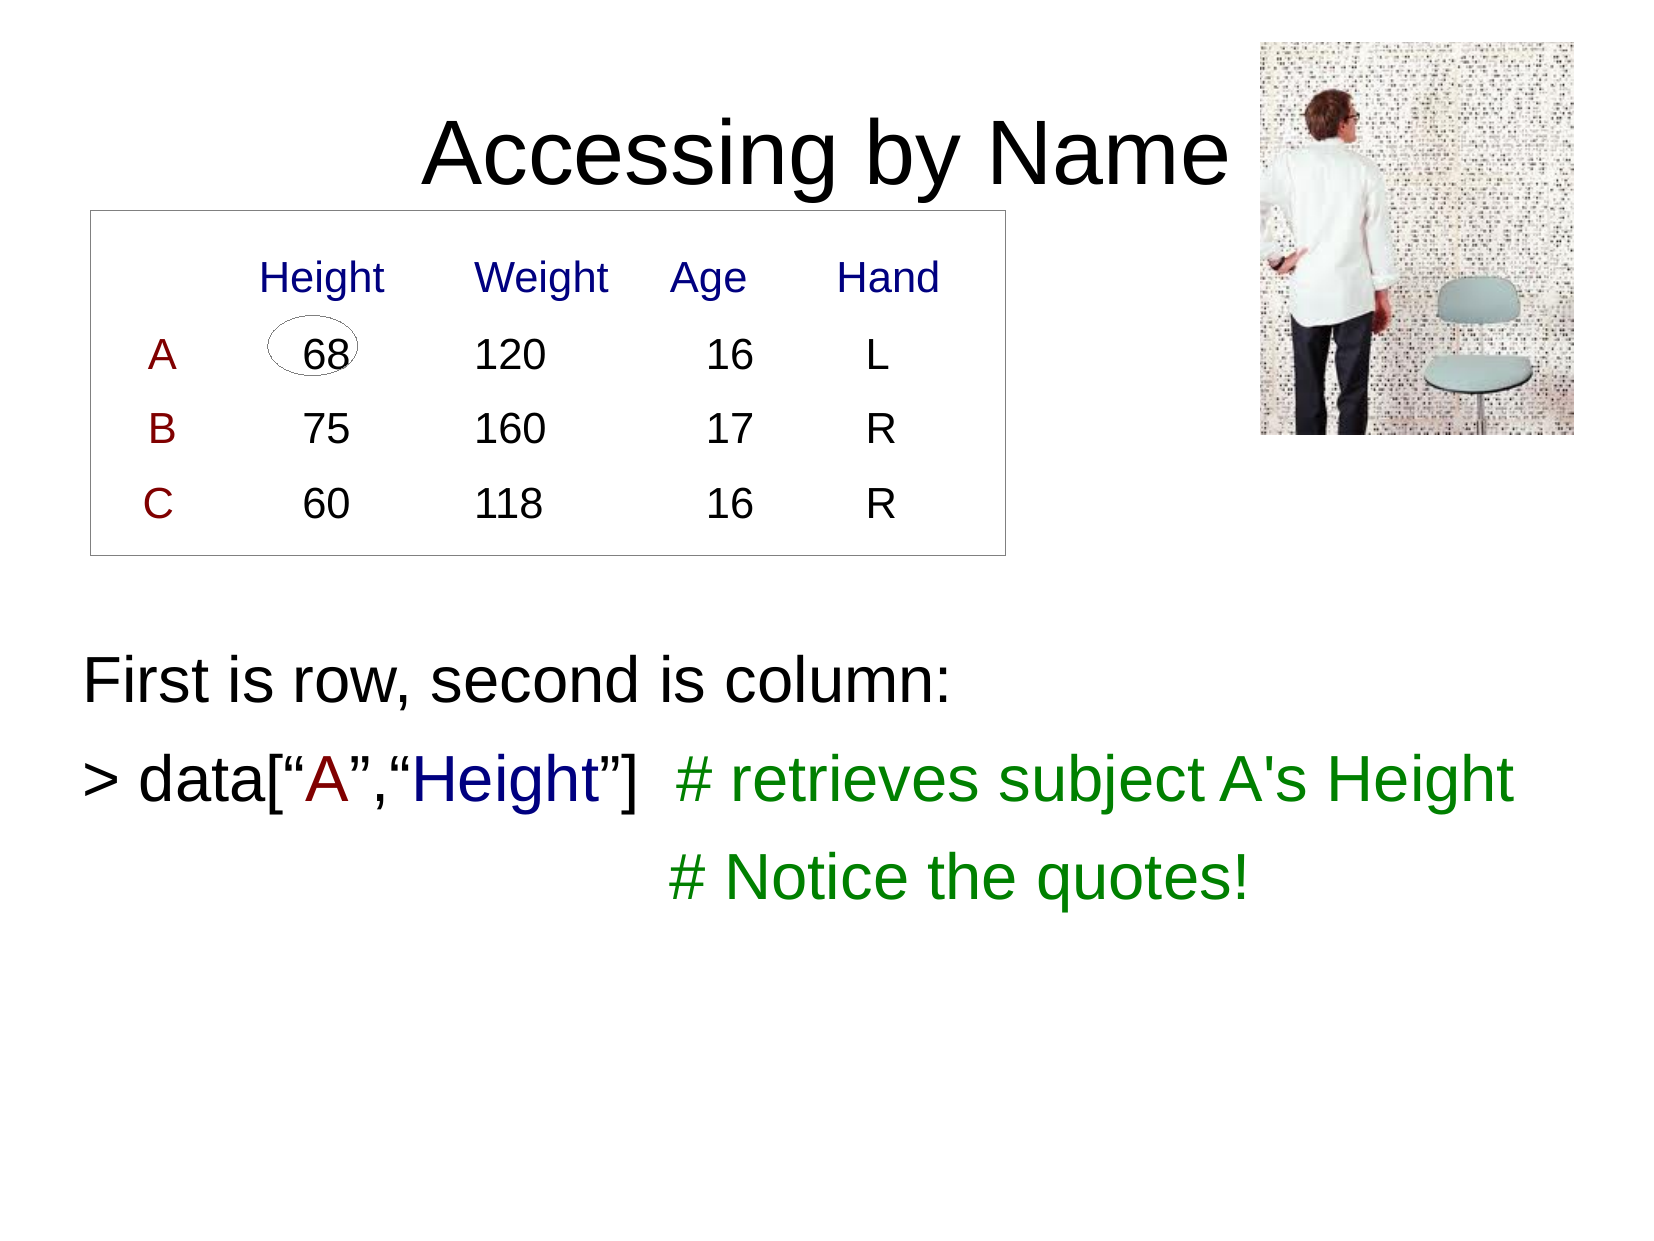

# Accessing by Name
 Height			 		Weight	Age		 Hand
 		A			 	 68 			 			120	 	 16					 					L
 	B		 	 75		 	160	 	 17				 	R
 C		 	 60		 	118	 	 16			 	R
First is row, second is column:
> data[“A”,“Height”] # retrieves subject A's Height
 	 	 	 	 	 	 				 	 	# Notice the quotes!